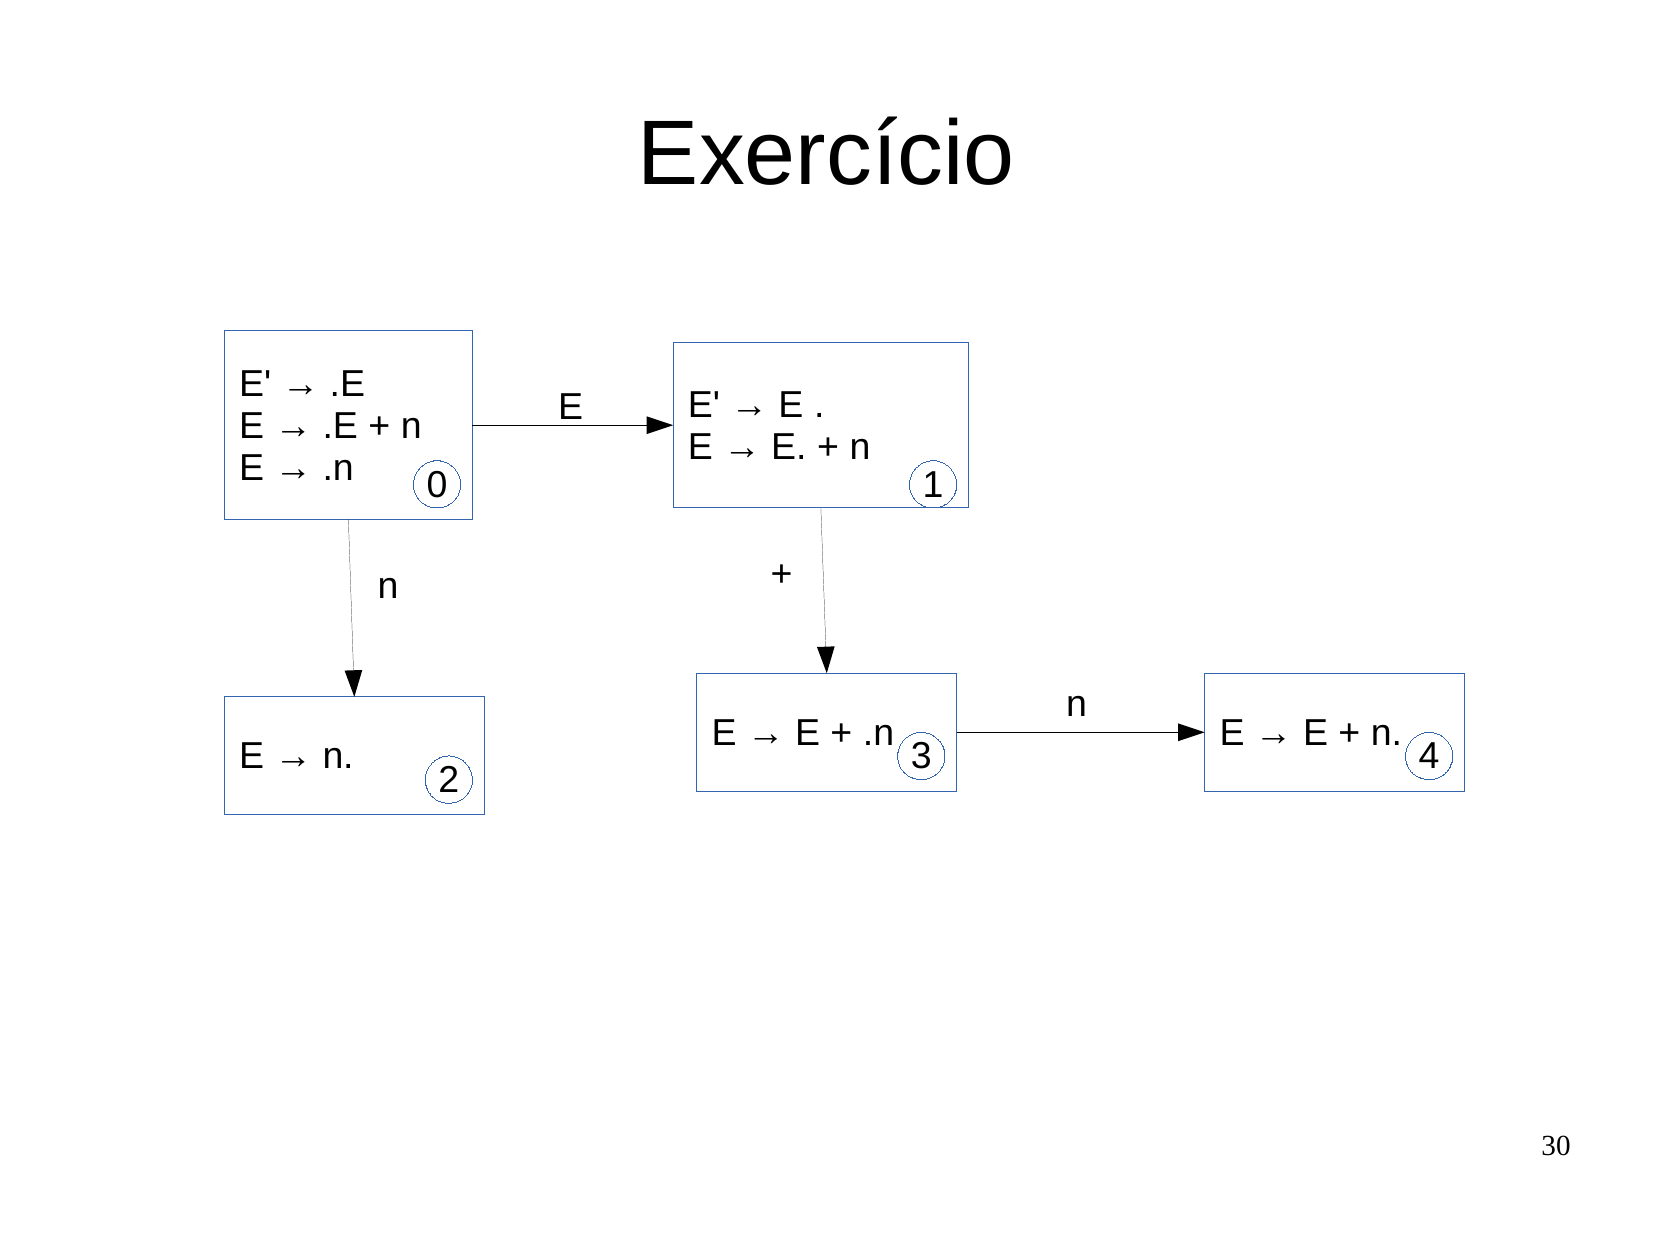

# Exercício
E' → .E
E → .E + n
E → .n
E' → E .
E → E. + n
E
0
1
+
n
E → E + .n
E → E + n.
n
E → n.
3
4
2
30